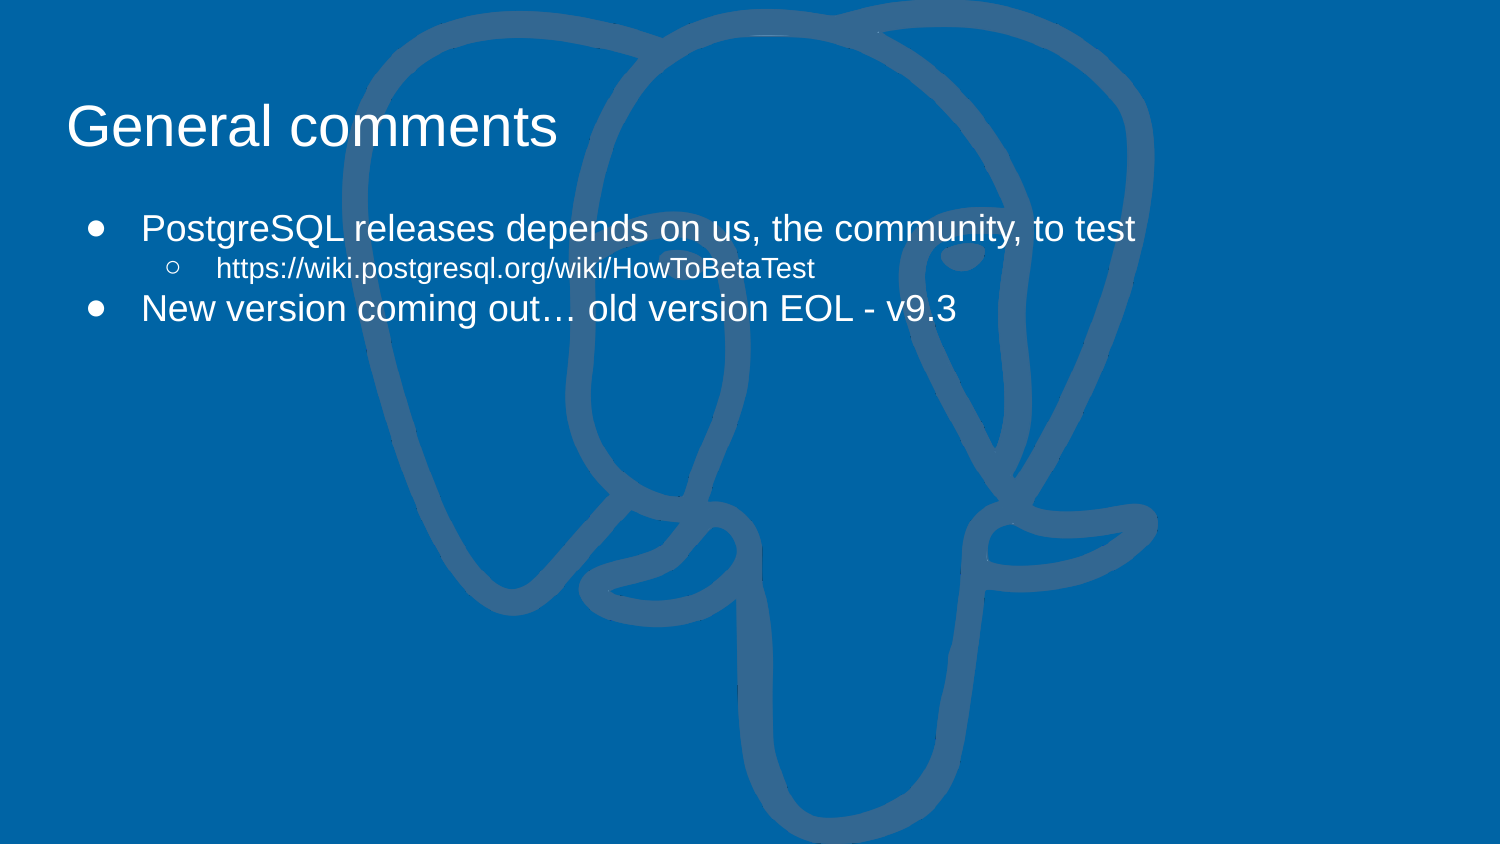

# General comments
PostgreSQL releases depends on us, the community, to test
https://wiki.postgresql.org/wiki/HowToBetaTest
New version coming out… old version EOL - v9.3